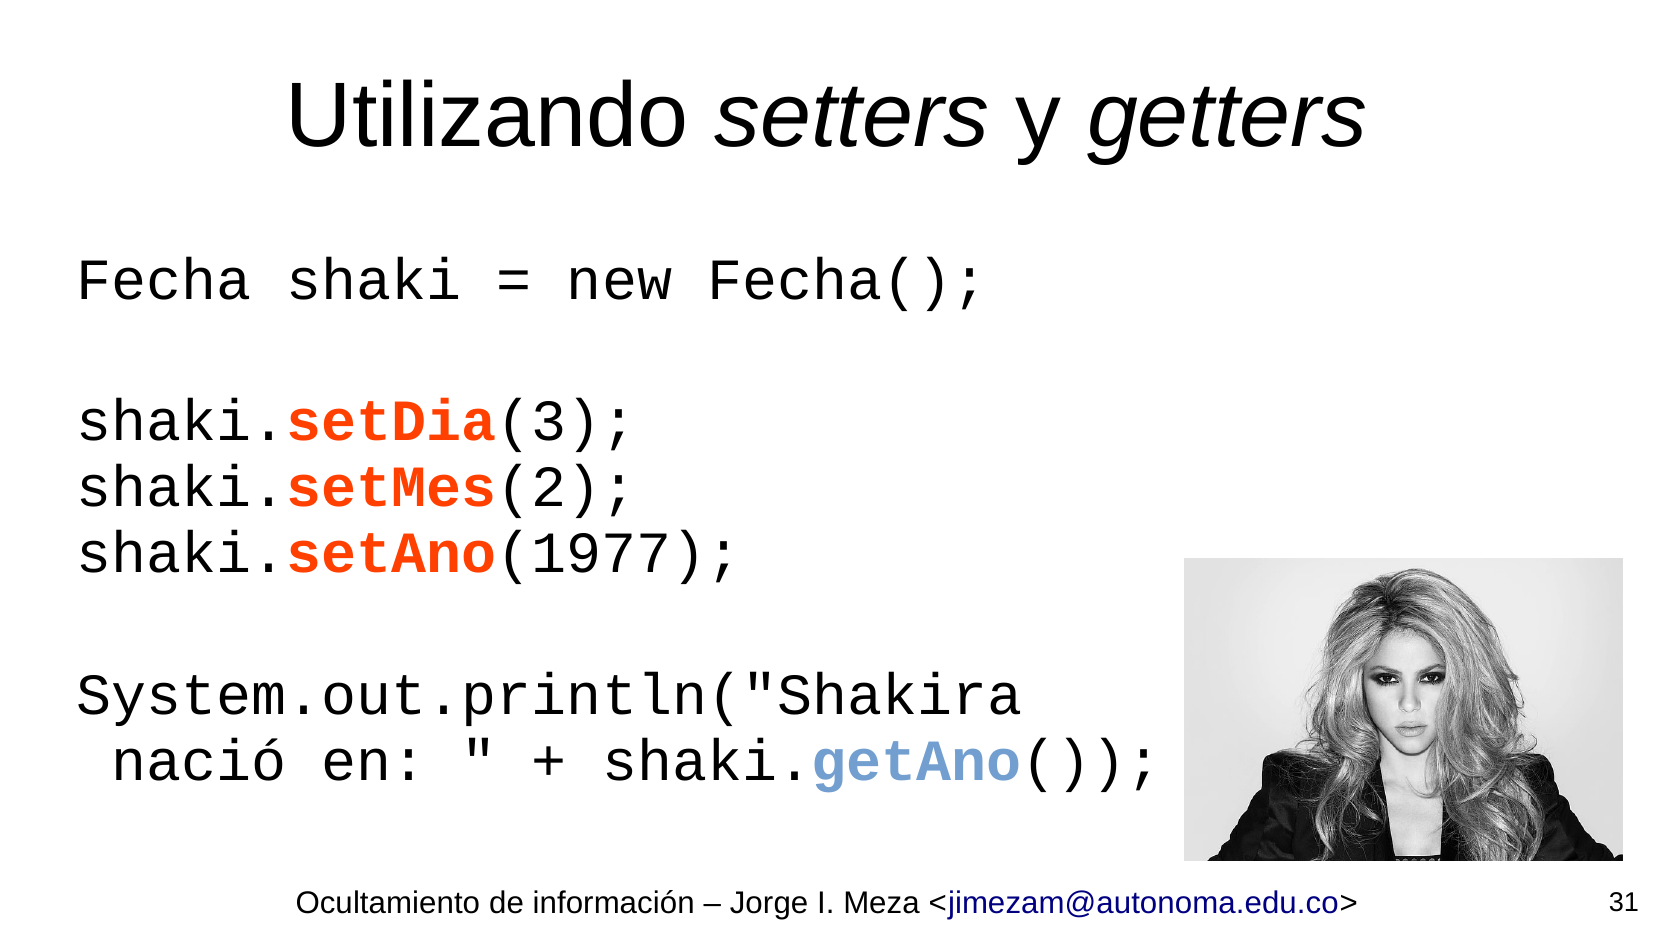

# Utilizando setters y getters
Fecha shaki = new Fecha();
shaki.setDia(3);
shaki.setMes(2);
shaki.setAno(1977);
System.out.println("Shakira
 nació en: " + shaki.getAno());